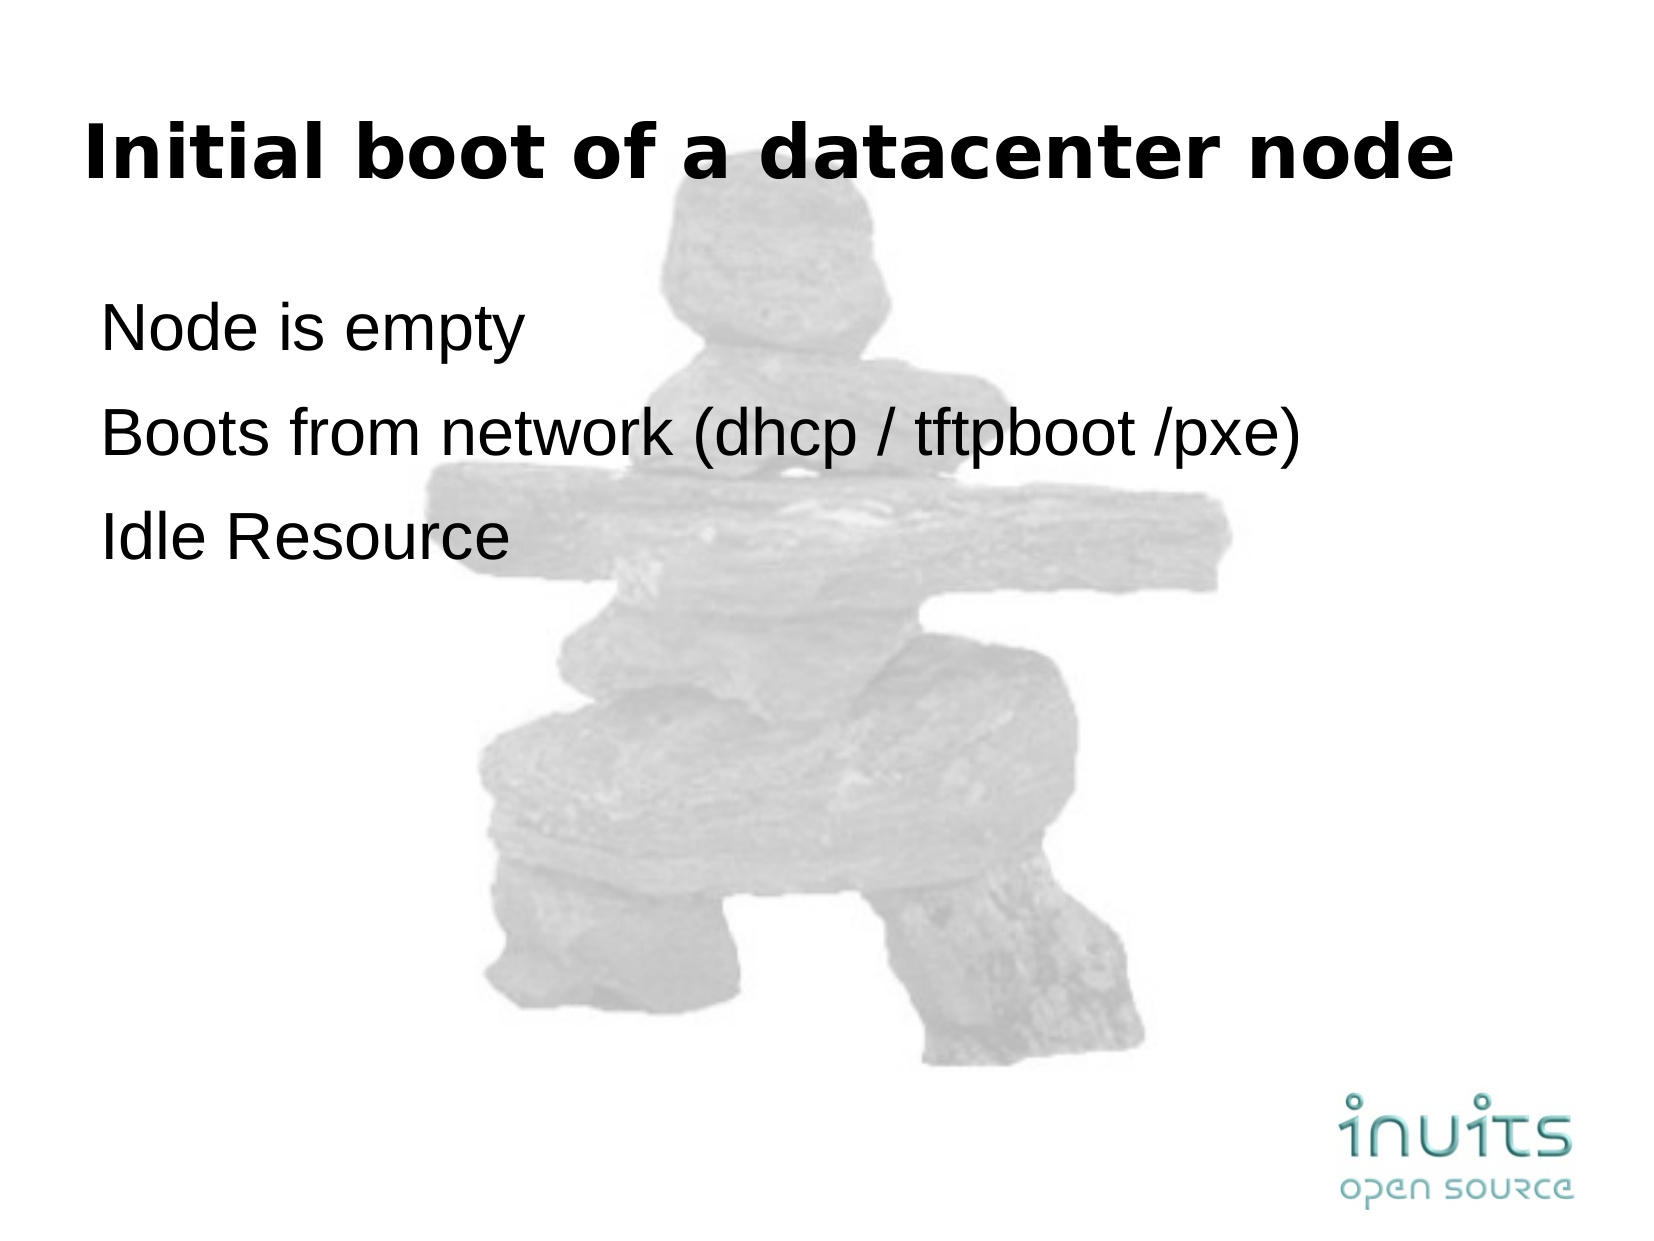

# Initial boot of a datacenter node
Node is empty
Boots from network (dhcp / tftpboot /pxe)
Idle Resource